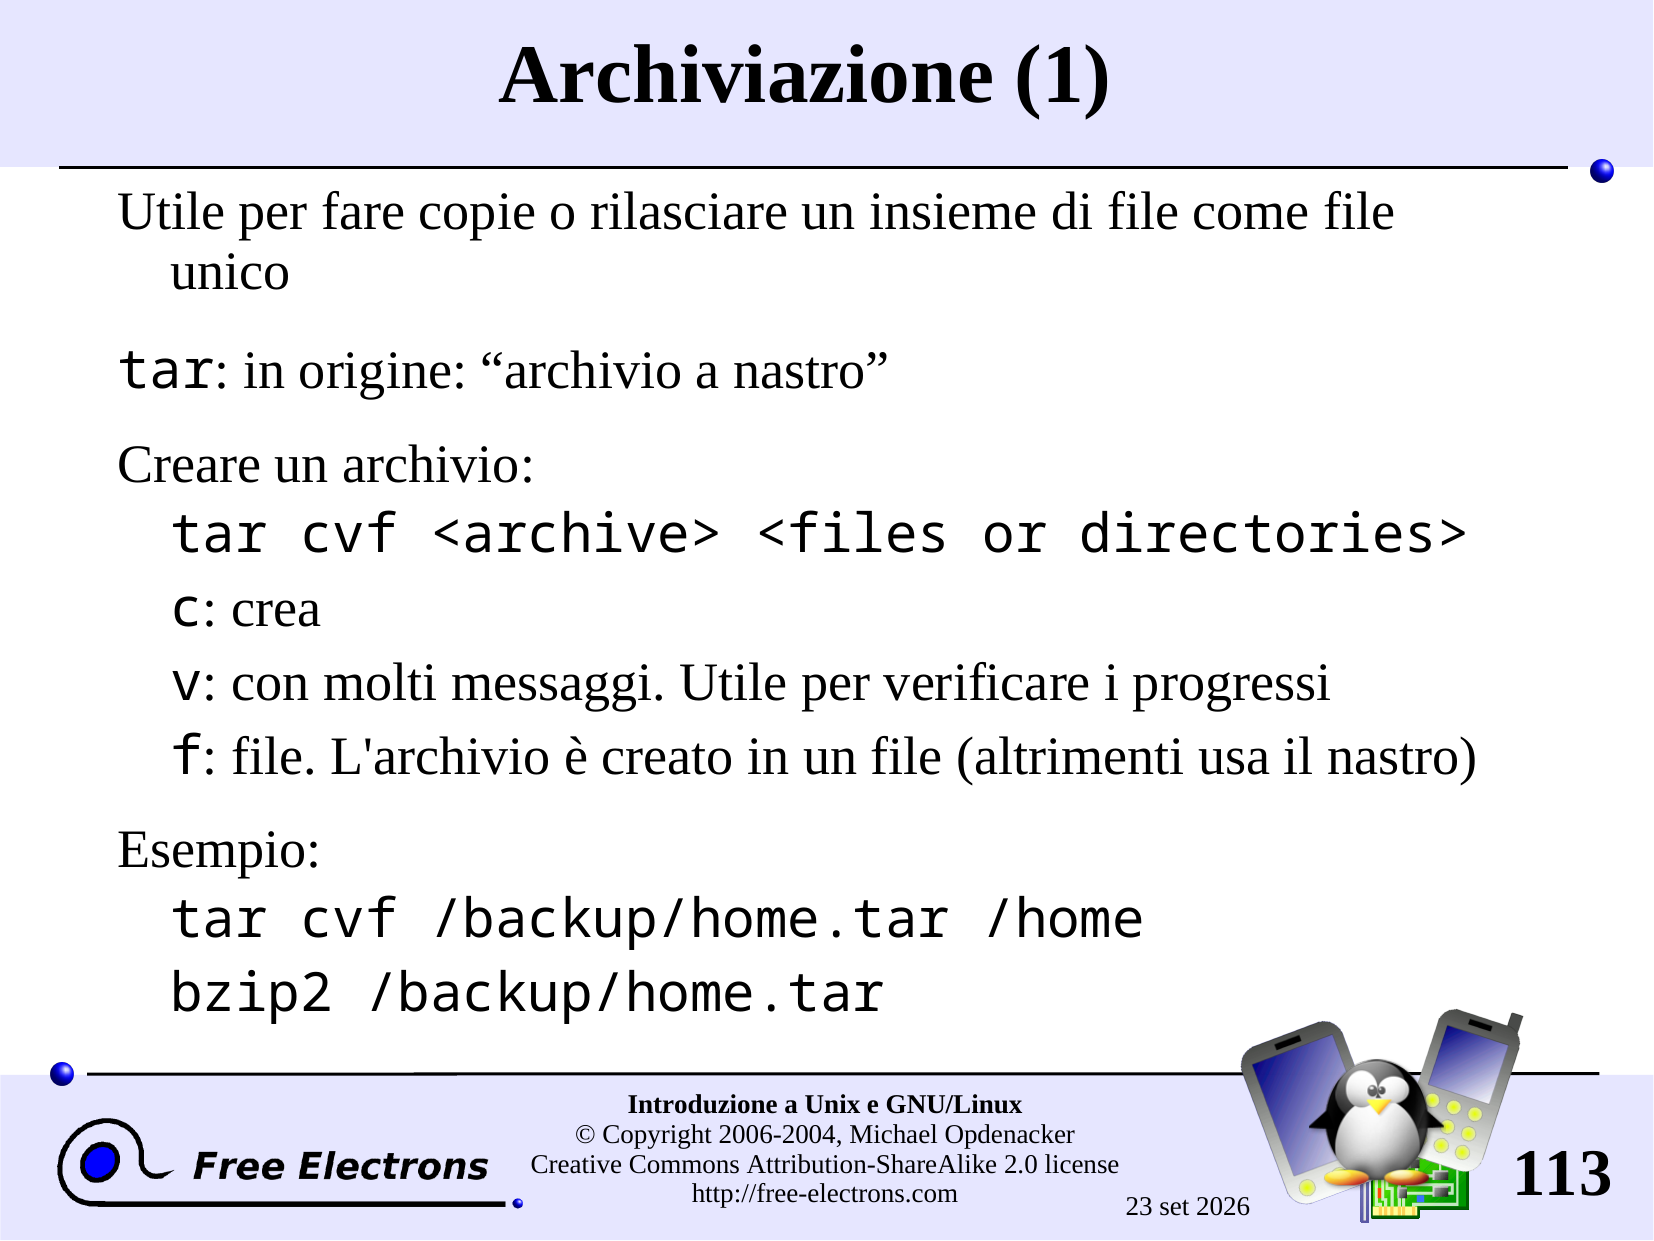

# Archiviazione (1)
Utile per fare copie o rilasciare un insieme di file come file unico
tar: in origine: “archivio a nastro”
Creare un archivio:
tar cvf <archive> <files or directories>
c: crea
v: con molti messaggi. Utile per verificare i progressi
f: file. L'archivio è creato in un file (altrimenti usa il nastro)
Esempio:
tar cvf /backup/home.tar /home
bzip2 /backup/home.tar